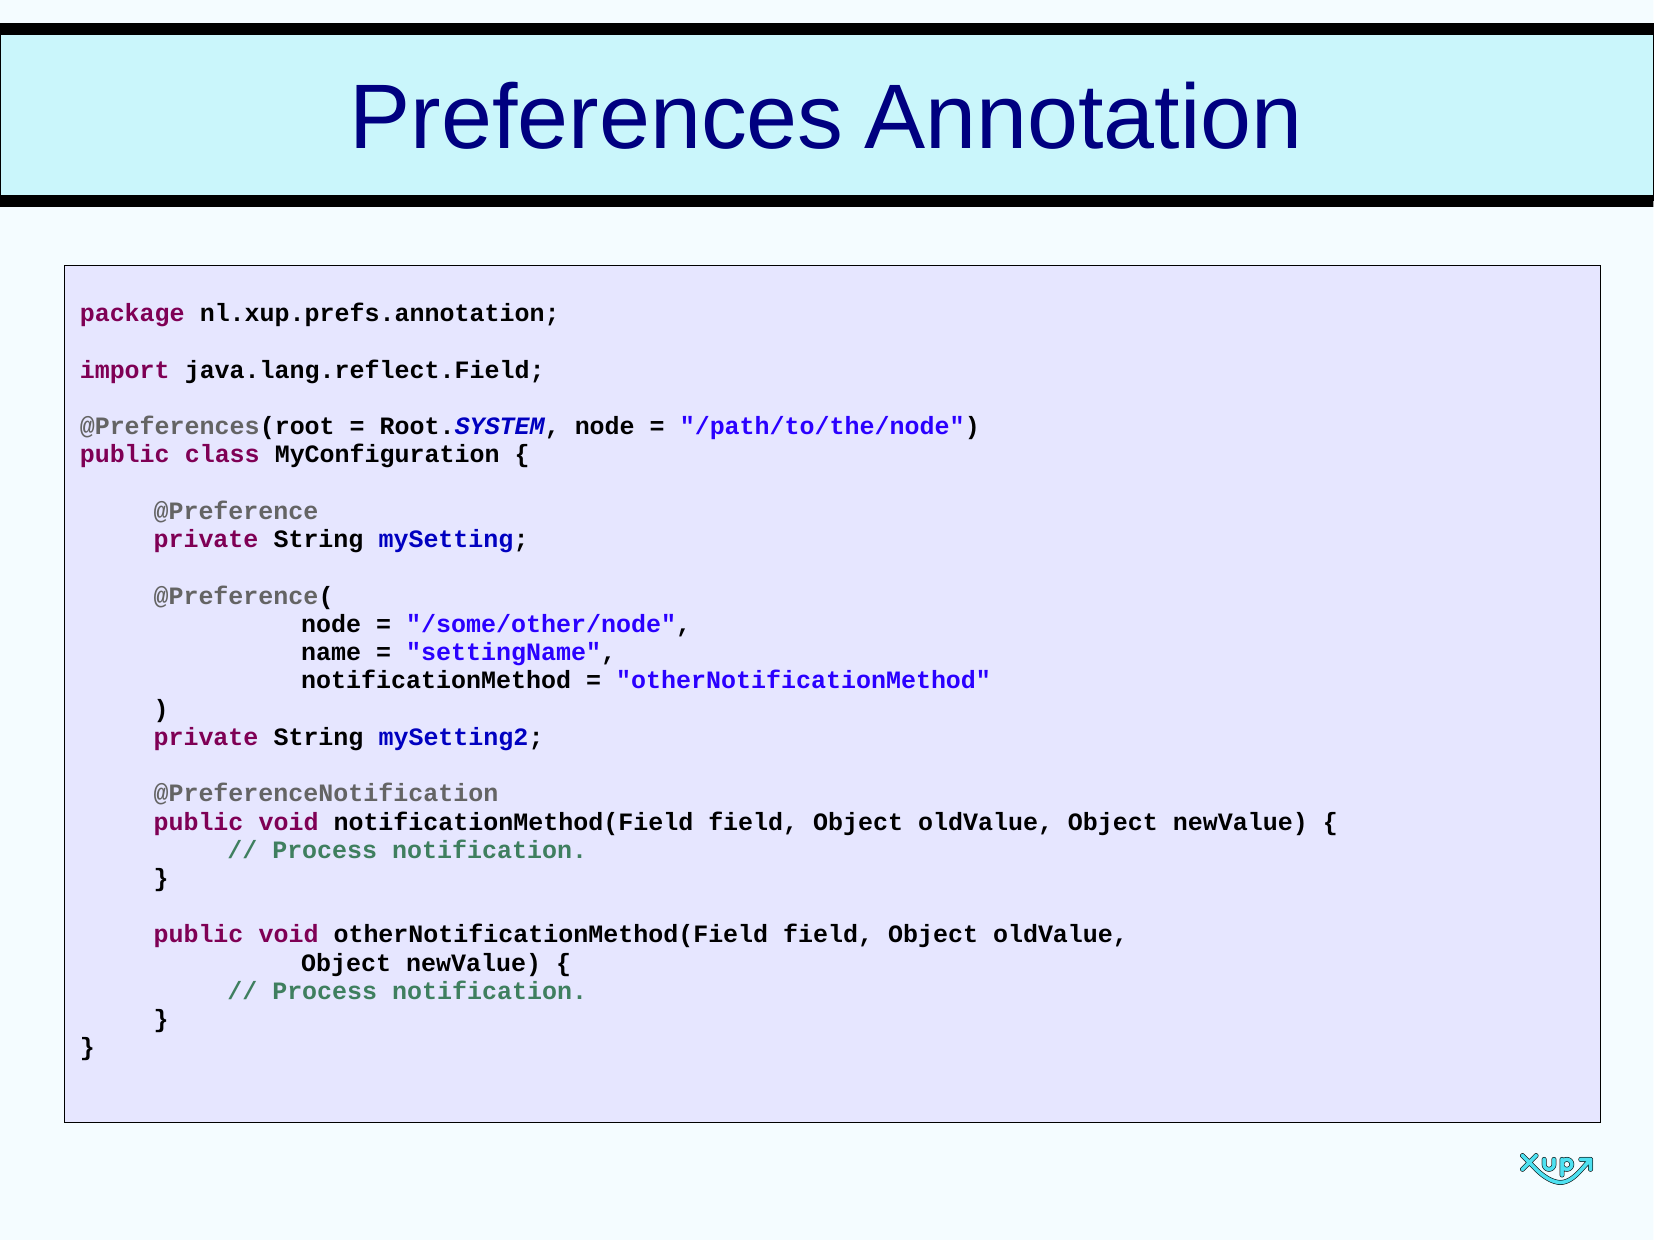

# Preferences Annotation
package nl.xup.prefs.annotation;
import java.lang.reflect.Field;
@Preferences(root = Root.SYSTEM, node = "/path/to/the/node")
public class MyConfiguration {
	@Preference
	private String mySetting;
	@Preference(
			node = "/some/other/node",
			name = "settingName",
			notificationMethod = "otherNotificationMethod"
	)
	private String mySetting2;
	@PreferenceNotification
	public void notificationMethod(Field field, Object oldValue, Object newValue) {
		// Process notification.
	}
	public void otherNotificationMethod(Field field, Object oldValue,
			Object newValue) {
		// Process notification.
	}
}